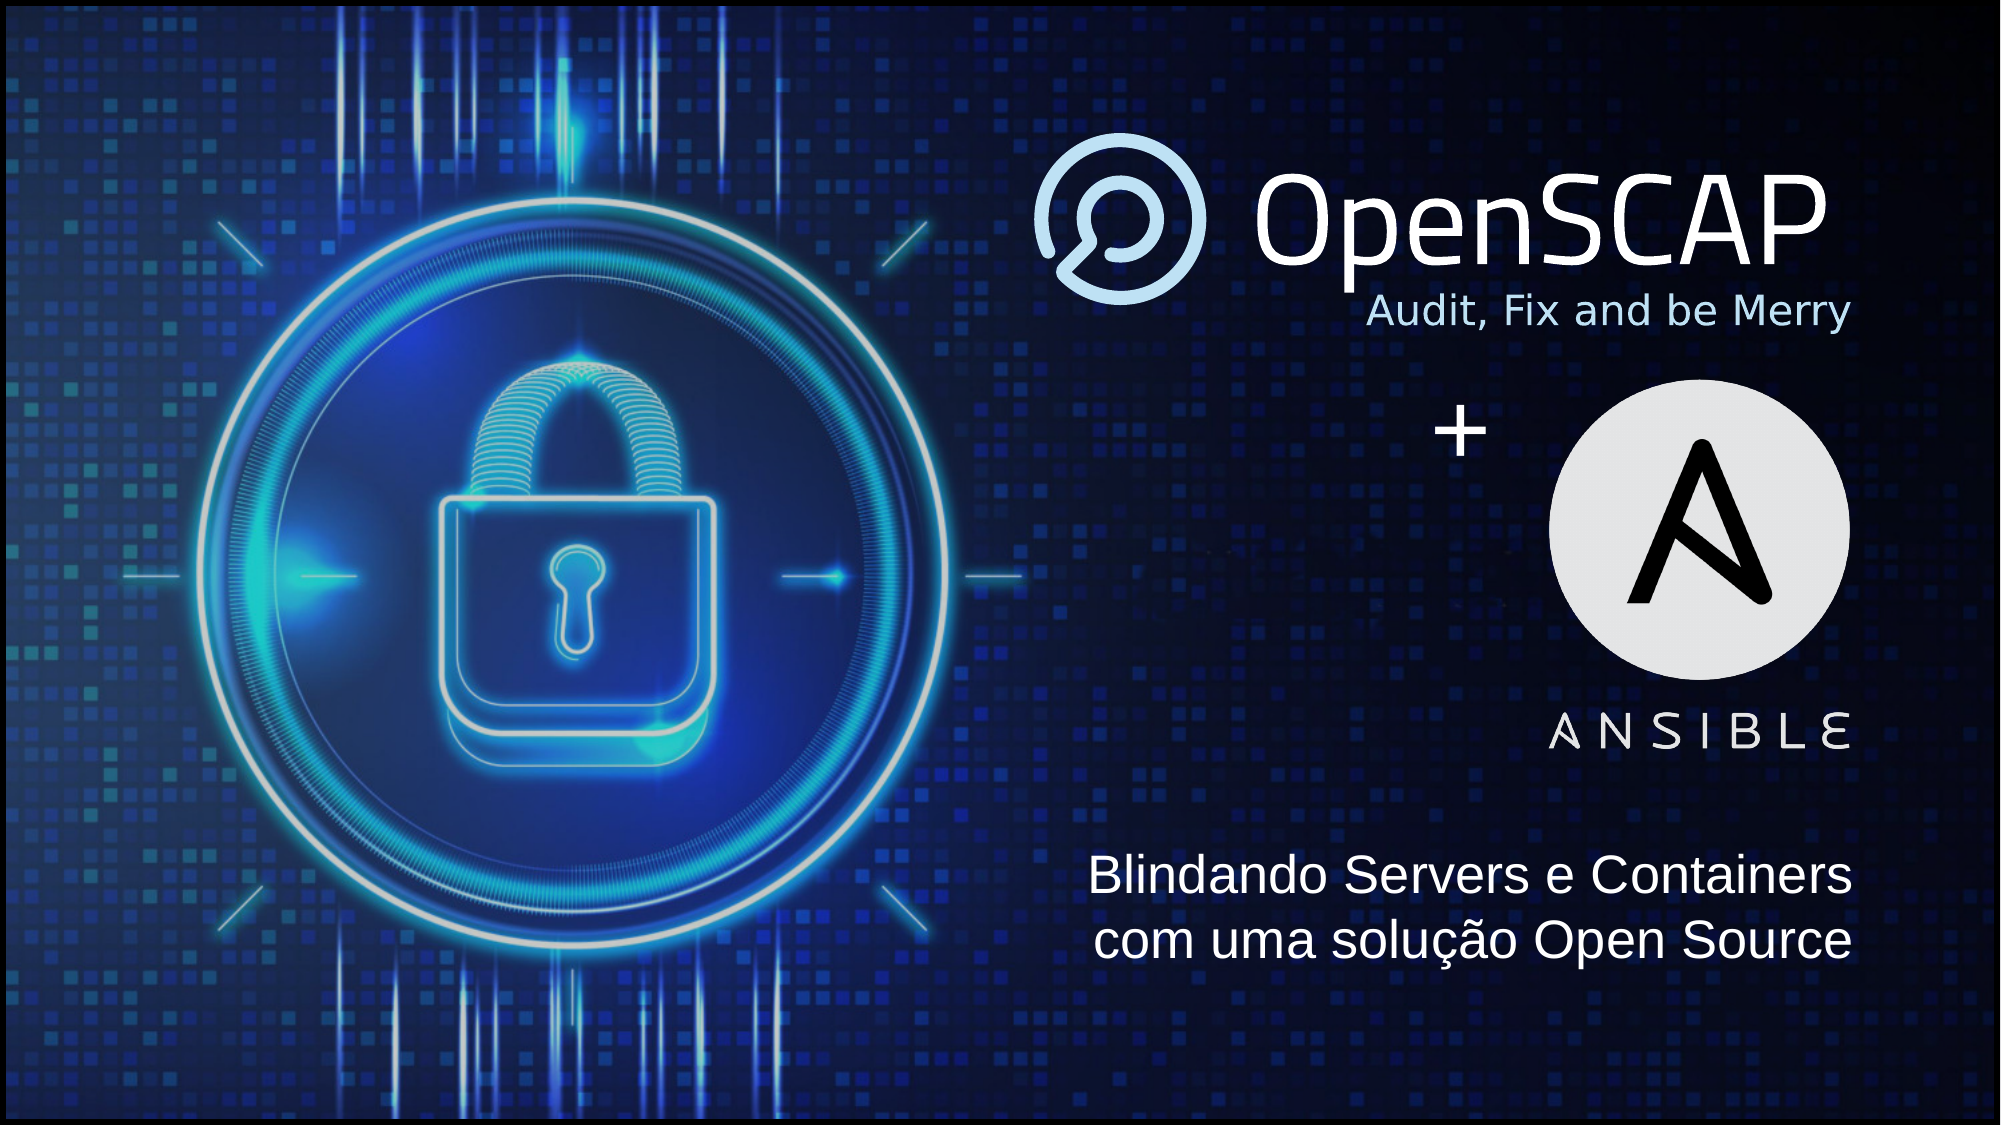

+
Blindando Servers e Containers com uma solução Open Source